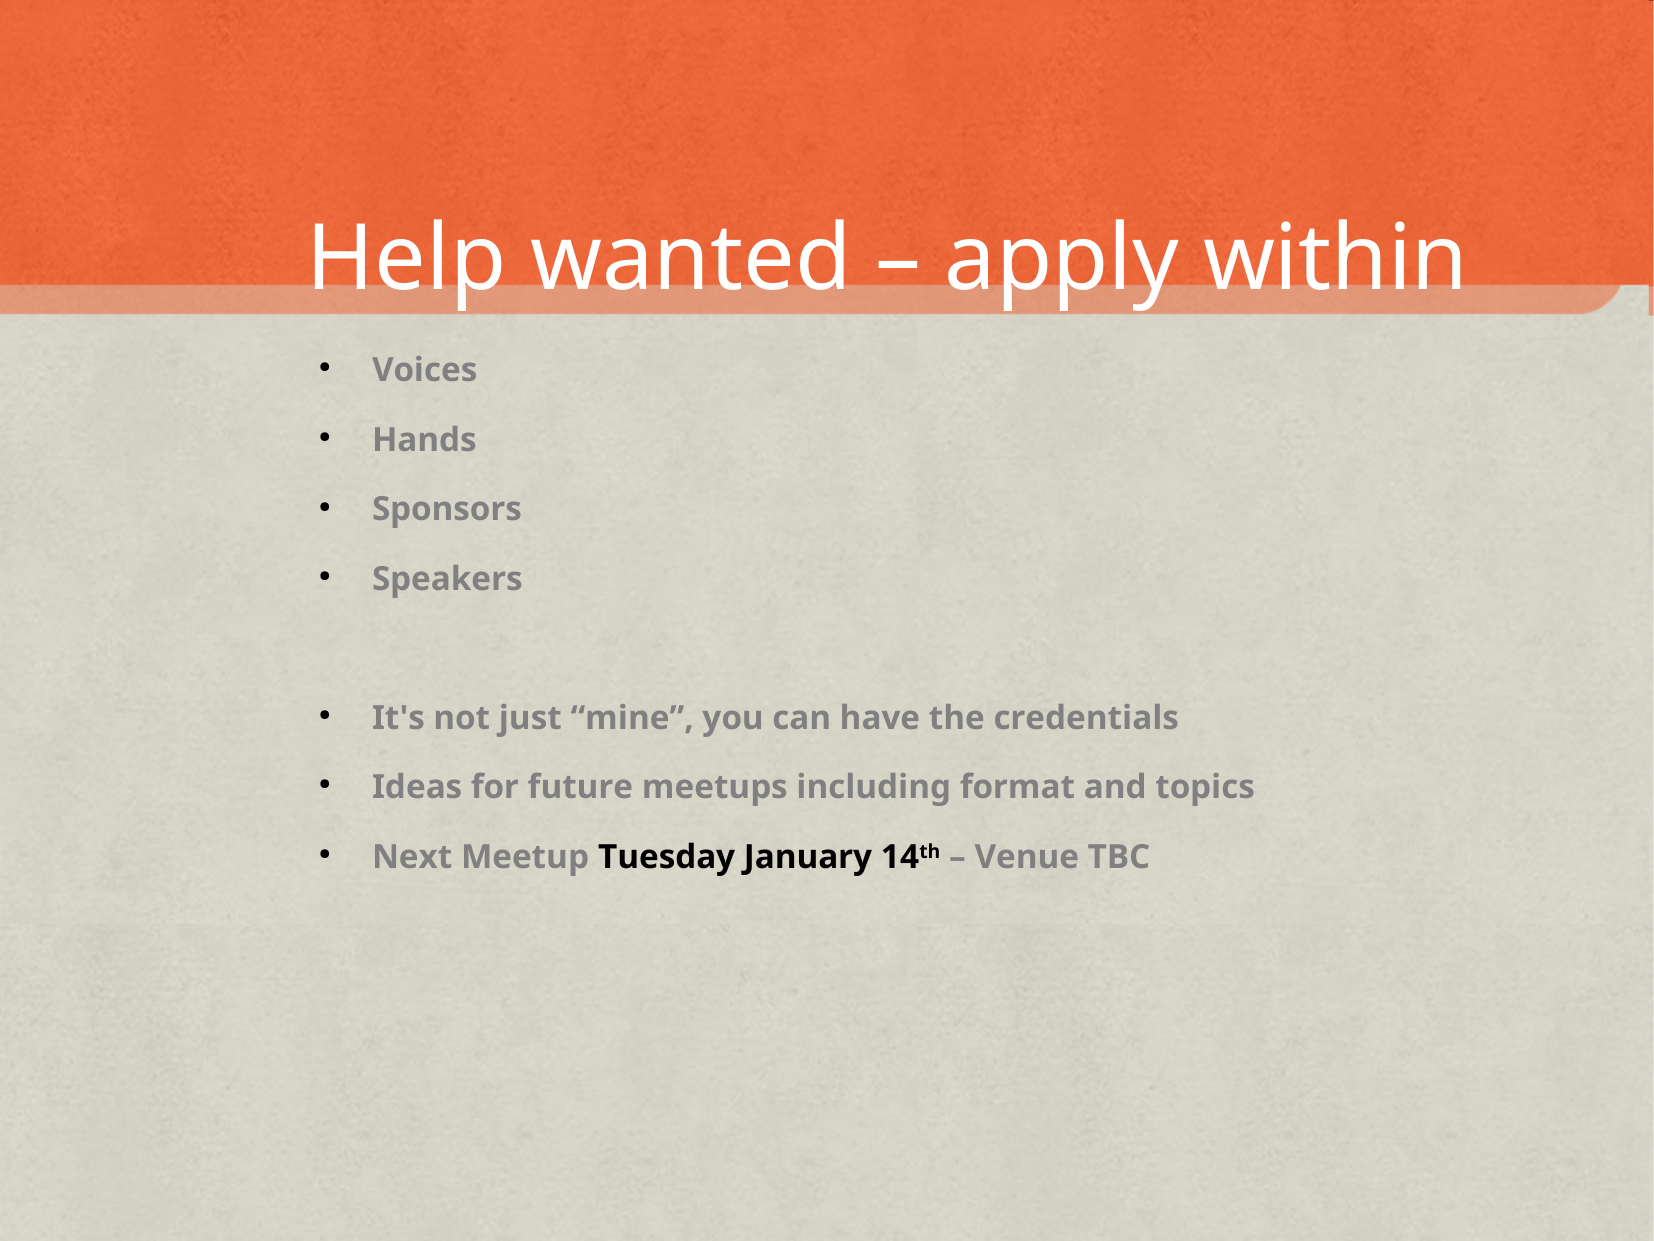

# Help wanted – apply within
Voices
Hands
Sponsors
Speakers
It's not just “mine”, you can have the credentials
Ideas for future meetups including format and topics
Next Meetup Tuesday January 14th – Venue TBC